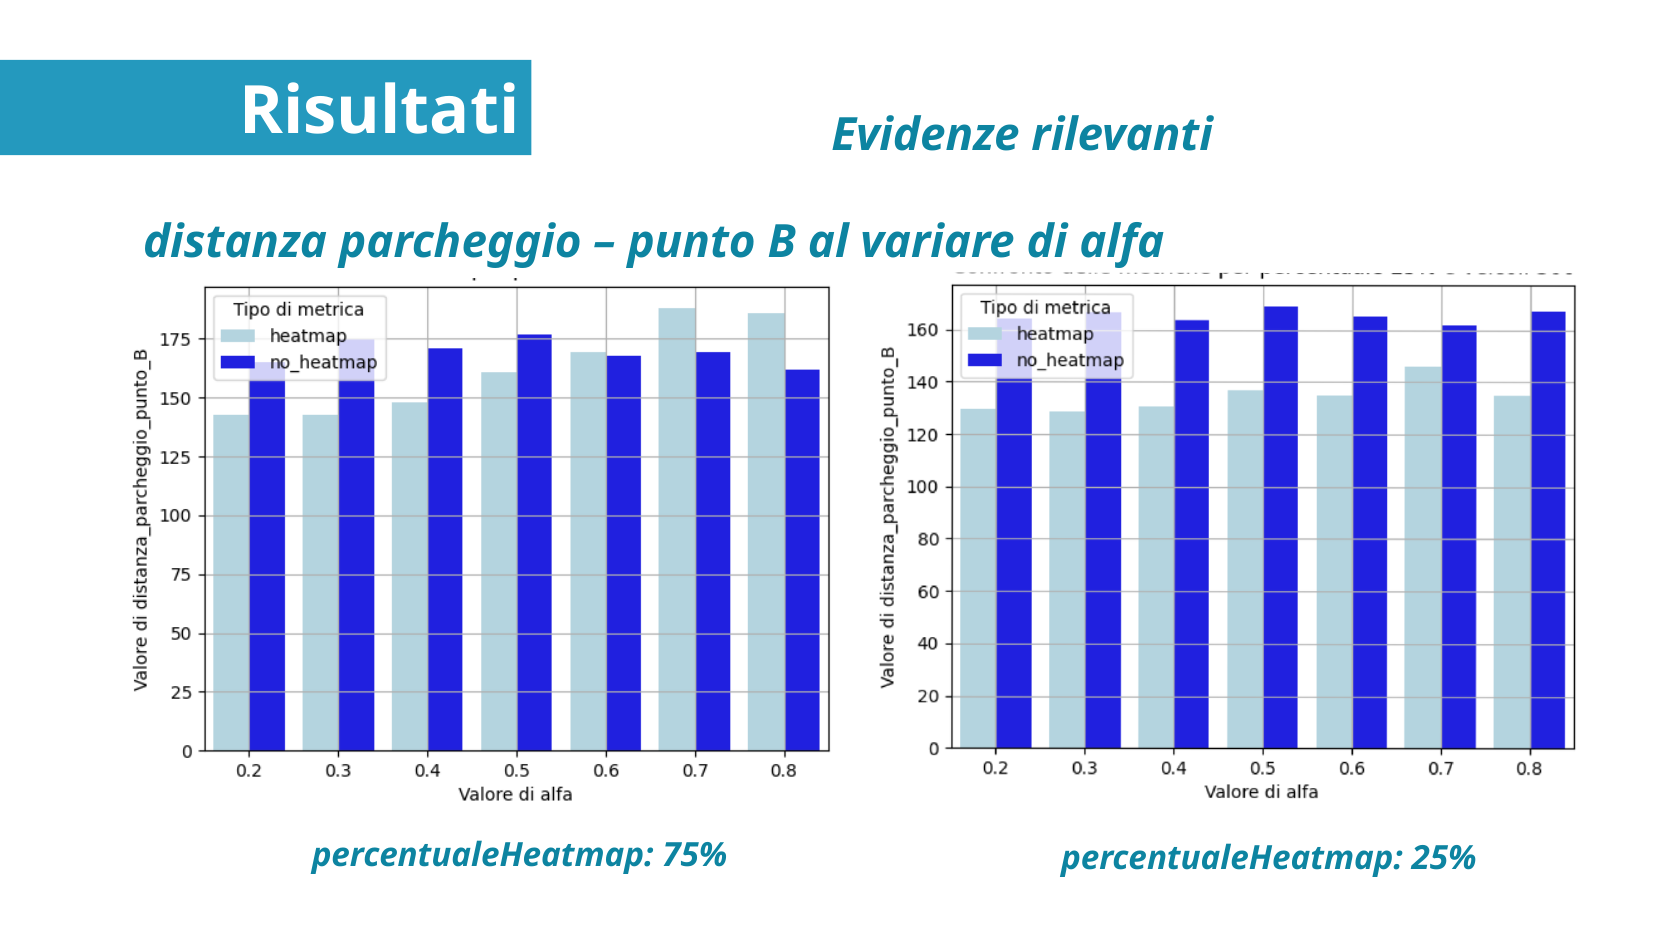

# Risultati
Evidenze rilevanti
distanza parcheggio – punto B al variare di alfa
percentualeHeatmap: 75%
percentualeHeatmap: 25%